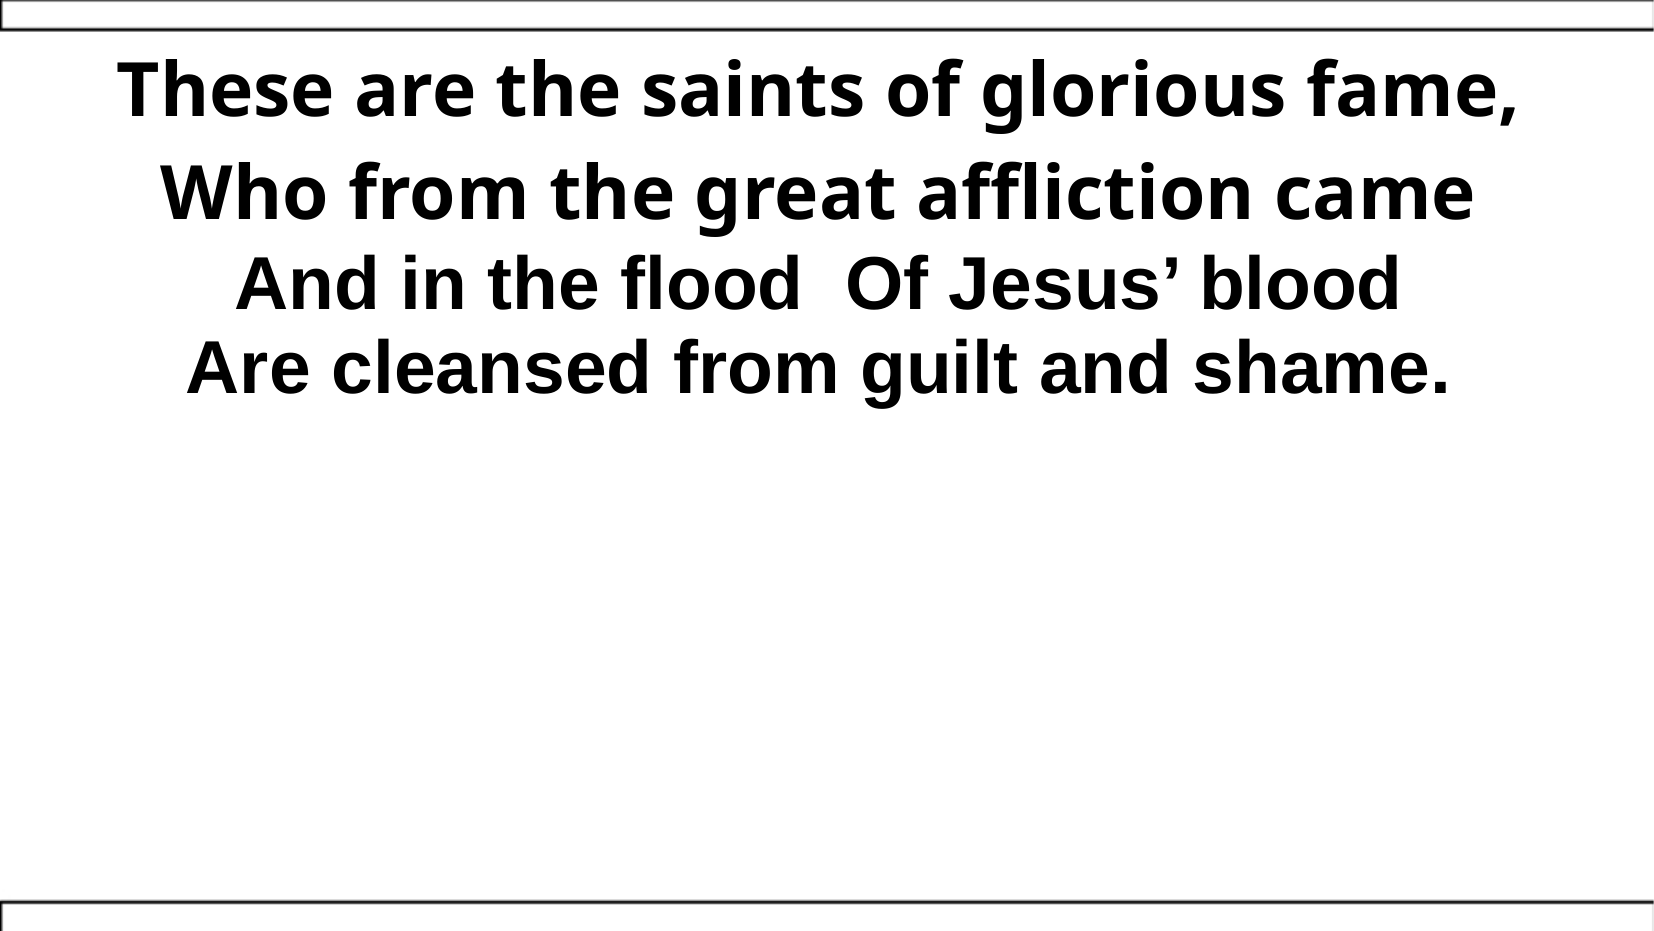

# These are the saints of glorious fame, Who from the great affliction came And in the flood Of Jesus’ blood Are cleansed from guilt and shame.